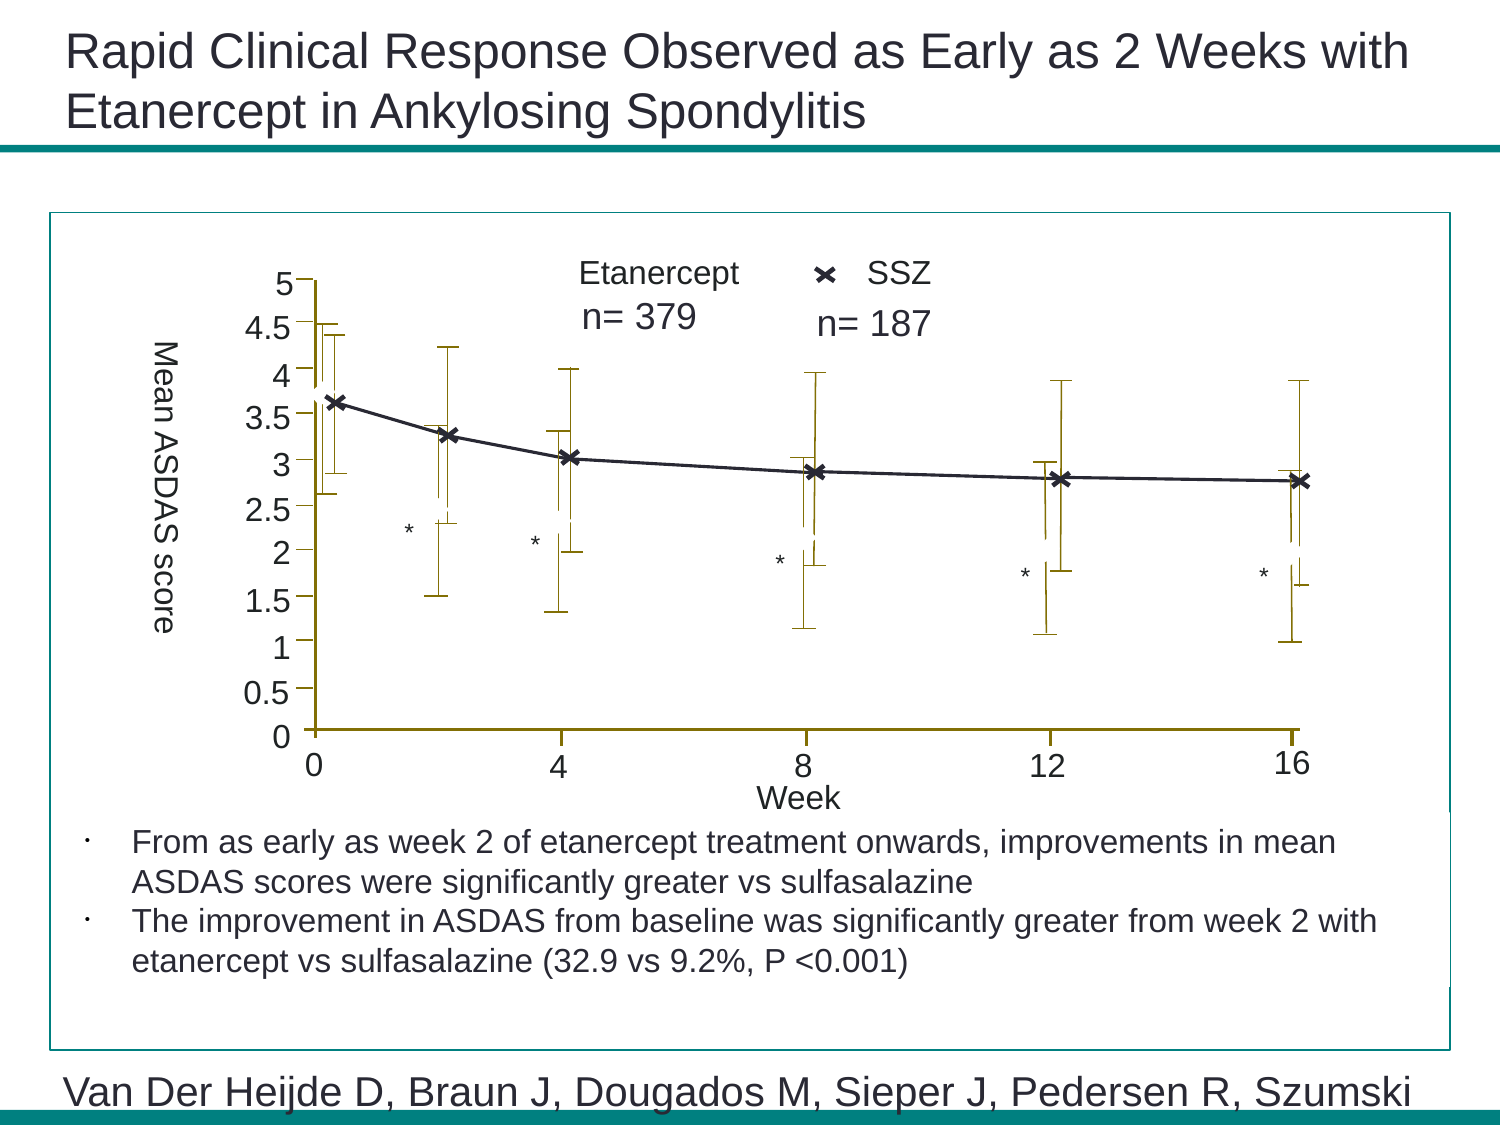

Rapid Clinical Response Observed as Early as 2 Weeks with Etanercept in Ankylosing Spondylitis
#
Etanercept
SSZ
5
4.5
Mean ASDAS score
4
3.5
3
2.5
*
*
2
*
*
*
1.5
1
0.5
0
16
0
8
12
4
Week
n= 379
n= 187
From as early as week 2 of etanercept treatment onwards, improvements in mean ASDAS scores were significantly greater vs sulfasalazine
The improvement in ASDAS from baseline was significantly greater from week 2 with etanercept vs sulfasalazine (32.9 vs 9.2%, P <0.001)
Van Der Heijde D, Braun J, Dougados M, Sieper J, Pedersen R, Szumski A, Koenig AS. Sensitivity and discriminatory ability of the Ankylosing Spondylitis Disease Activity Score in patients treated with etanercept or sulphasalazine in the ASCEND trial. Rheumatology. 2012 Jul 6;51(10):1894-905.